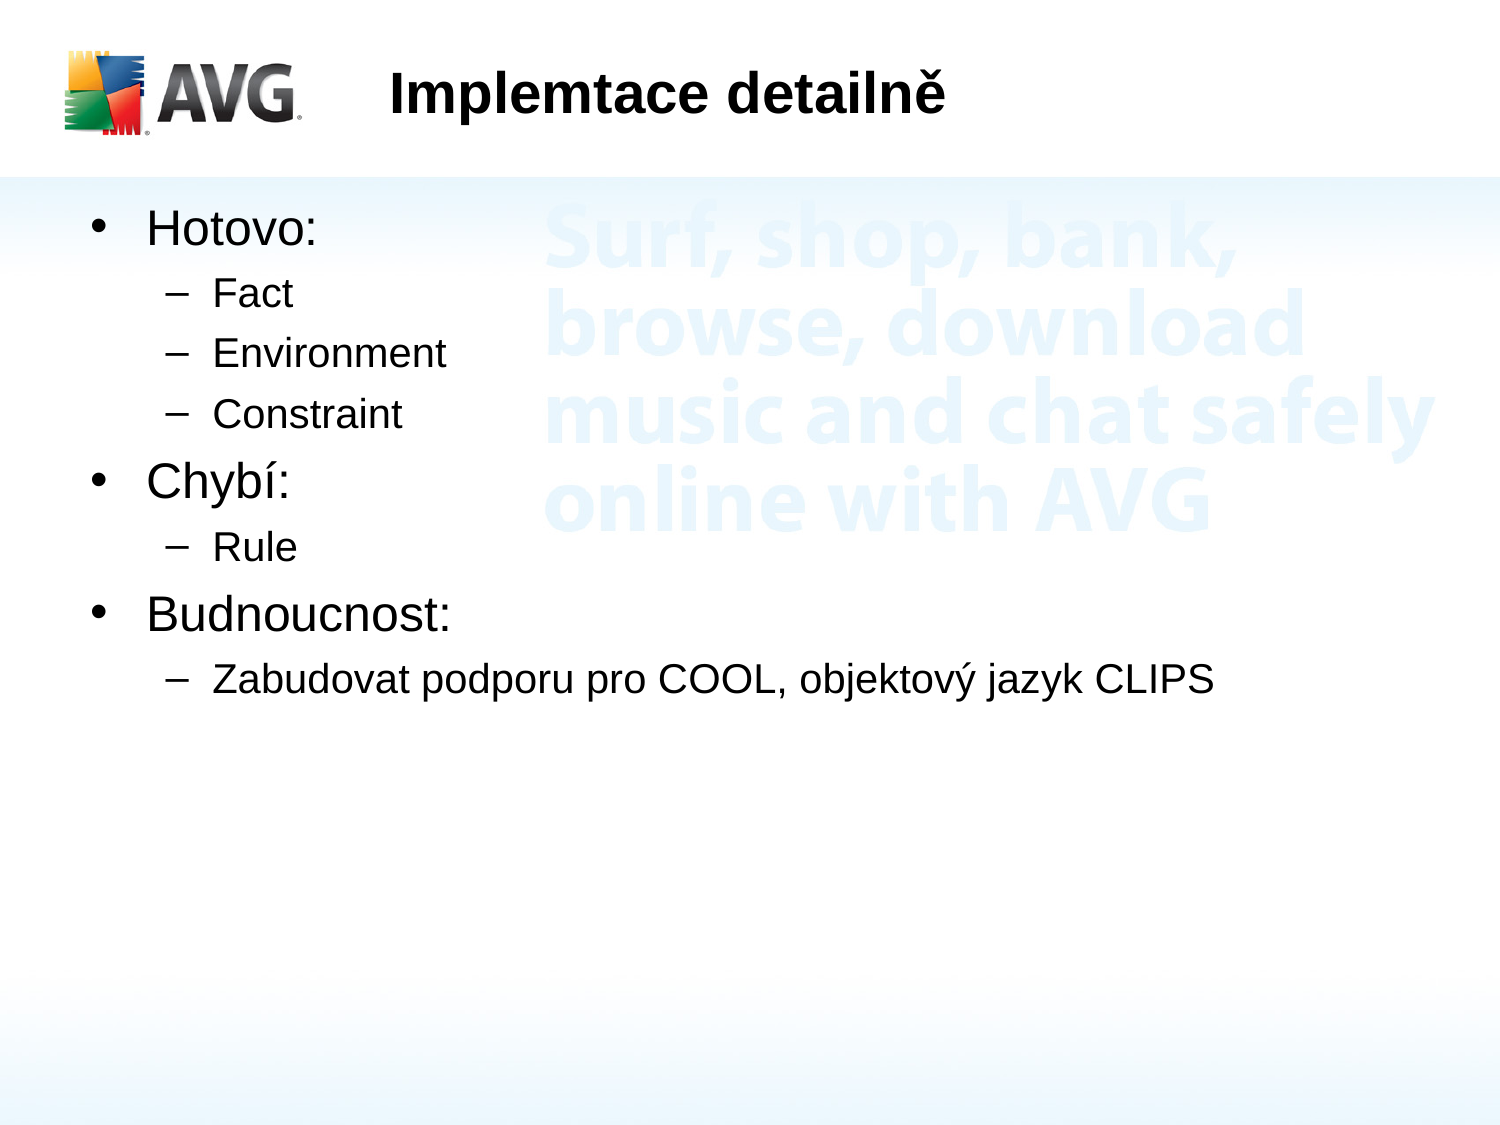

# Implemtace detailně
Hotovo:
Fact
Environment
Constraint
Chybí:
Rule
Budnoucnost:
Zabudovat podporu pro COOL, objektový jazyk CLIPS